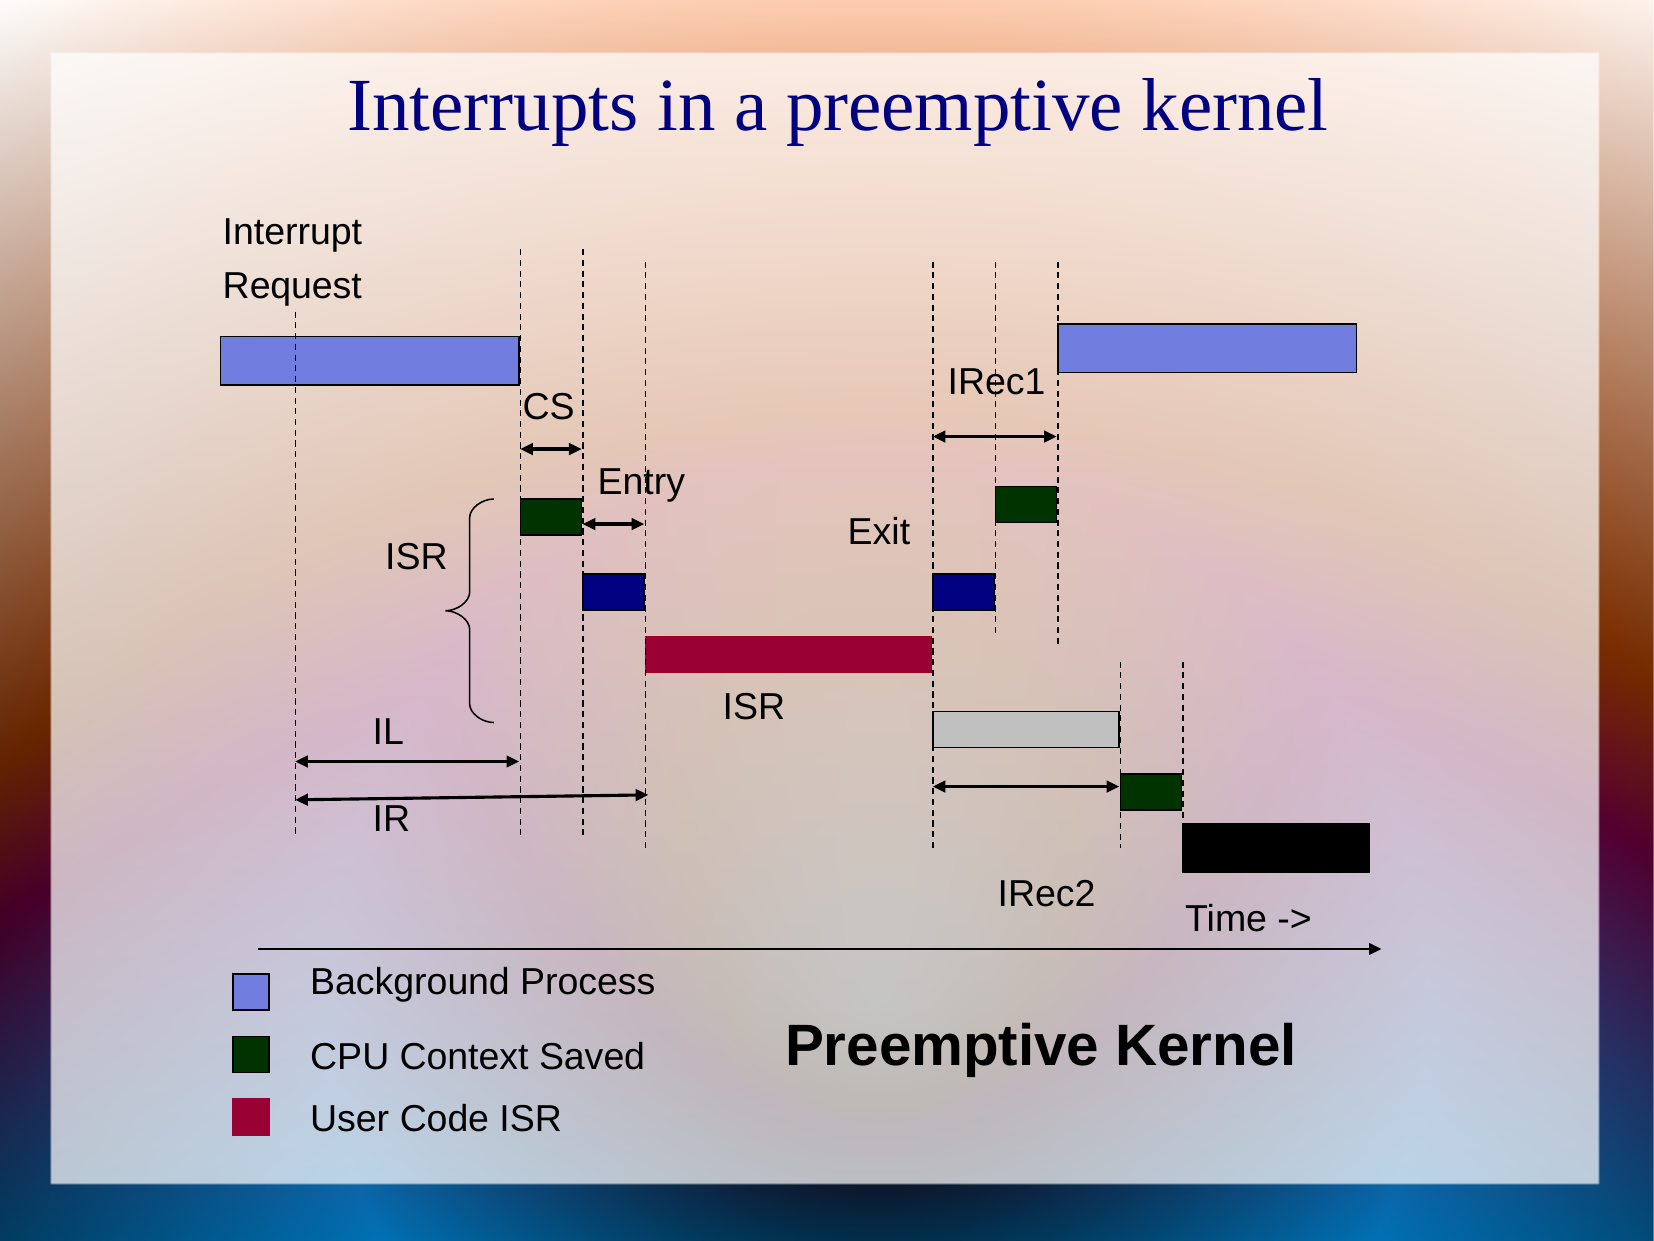

# Interrupts in a preemptive kernel
Interrupt
Request
IRec1
CS
Entry
Exit
ISR
ISR
IL
IR
IRec2
Time ->
Background Process
Preemptive Kernel
CPU Context Saved
User Code ISR